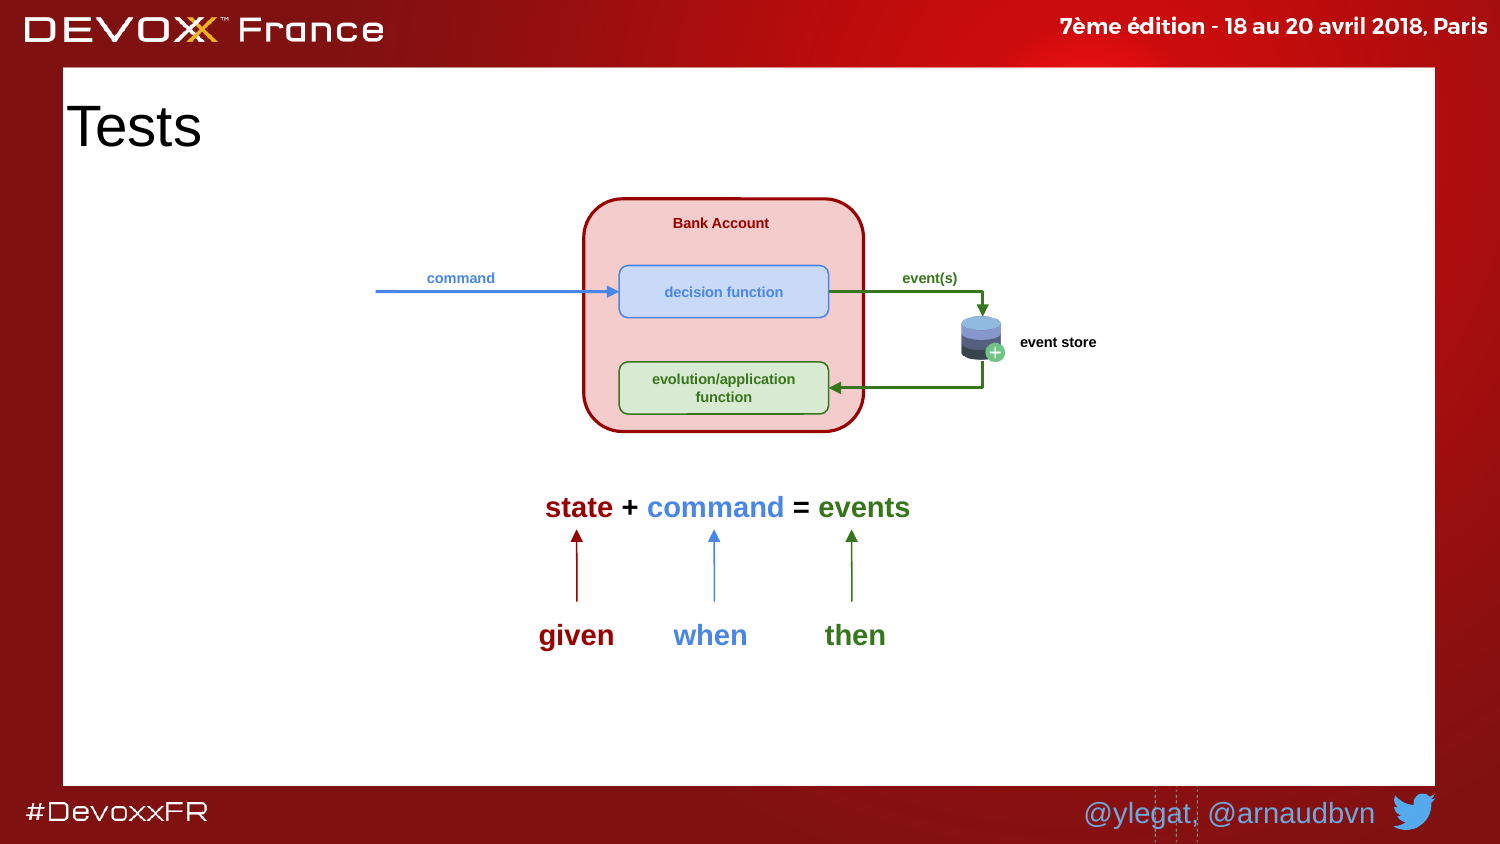

# Tests
Bank Account
command
event(s)
decision function
event store
evolution/application function
state + command = events
given
when
then
@ylegat, @arnaudbvn